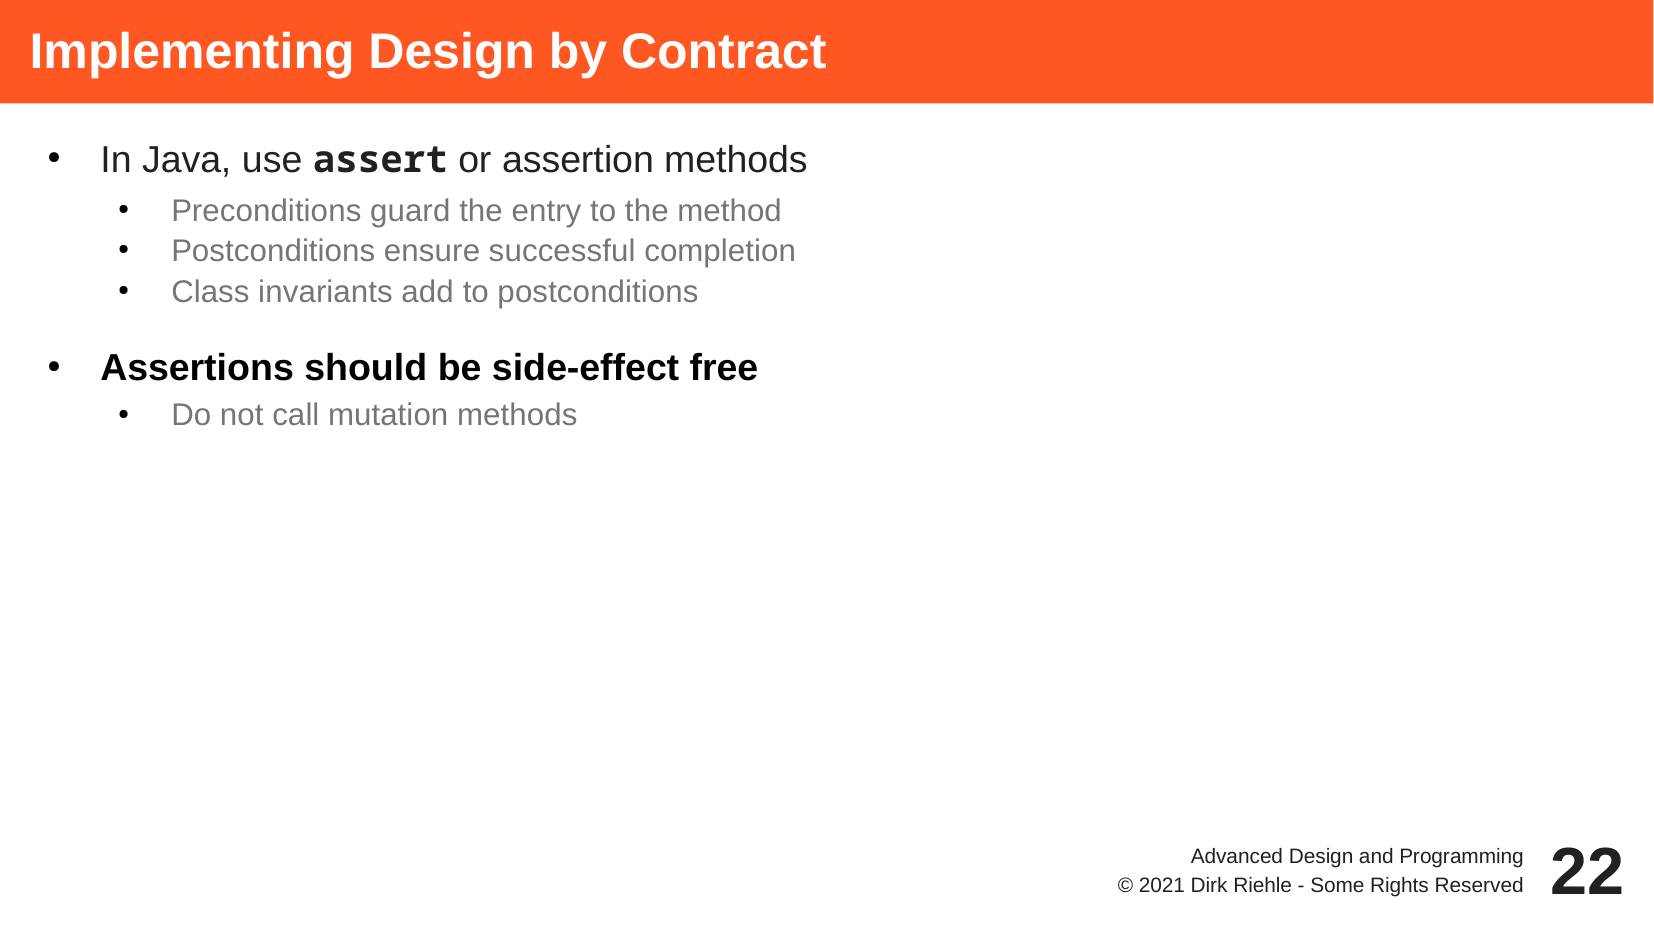

# Implementing Design by Contract
In Java, use assert or assertion methods
Preconditions guard the entry to the method
Postconditions ensure successful completion
Class invariants add to postconditions
Assertions should be side-effect free
Do not call mutation methods
Advanced Design and Programming
22
© 2021 Dirk Riehle - Some Rights Reserved